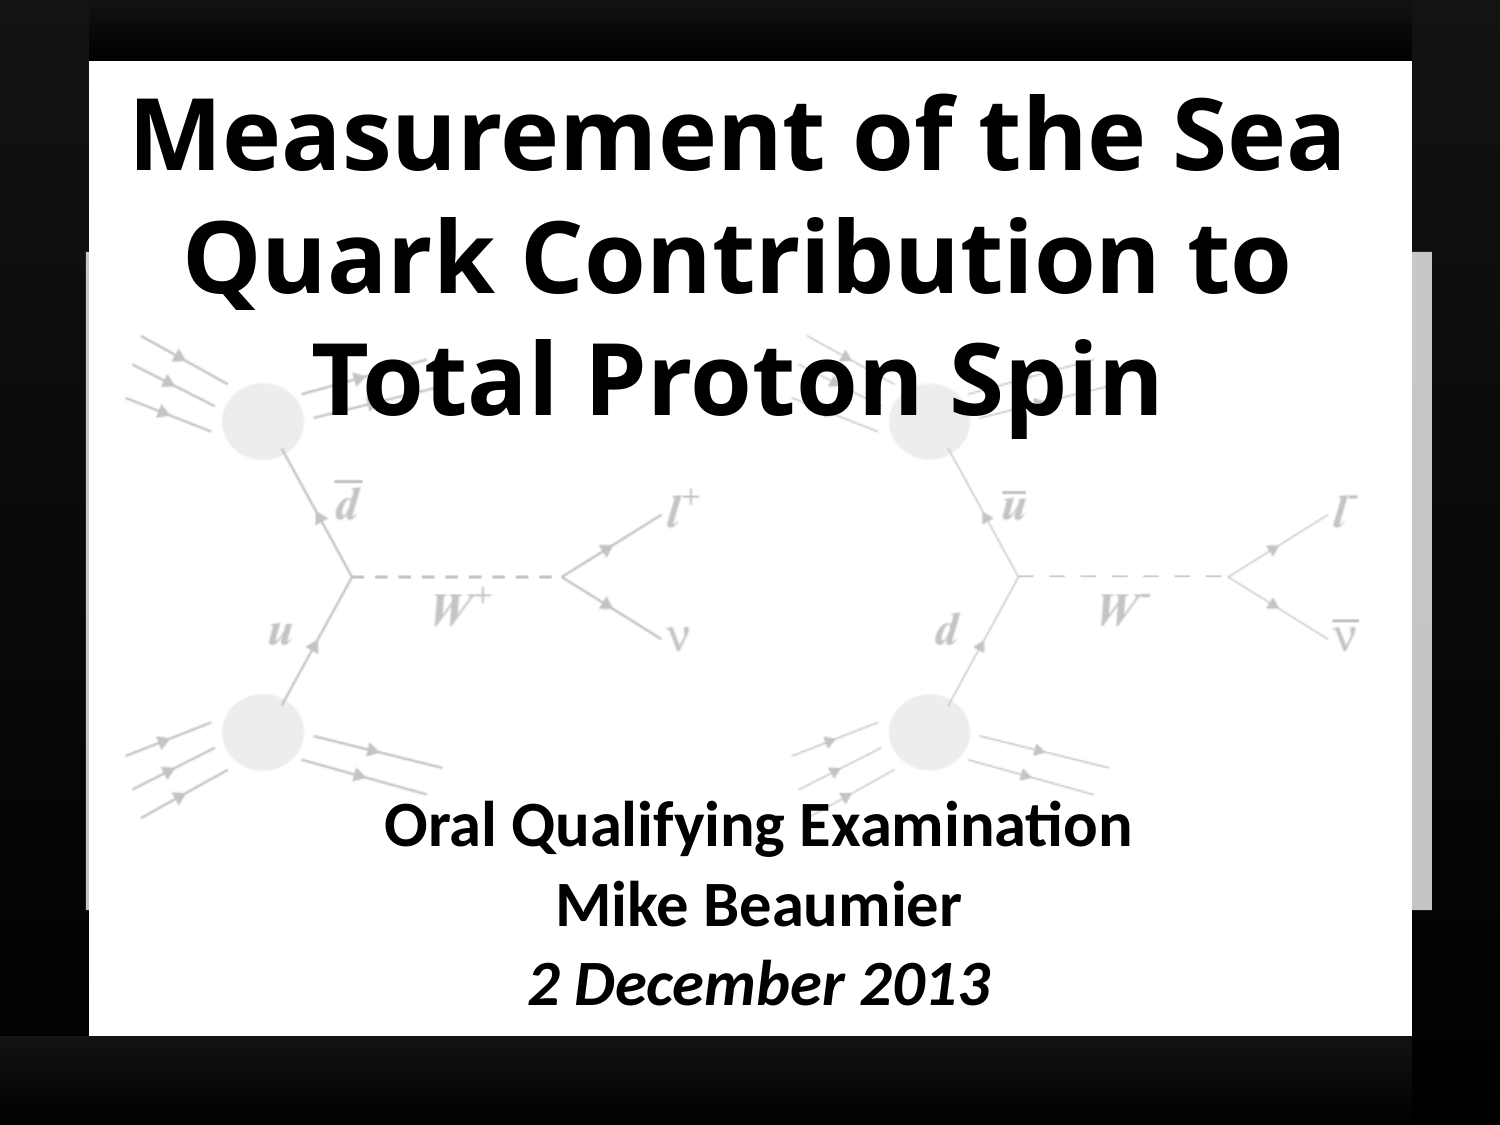

# Measurement of the Sea Quark Contribution to Total Proton Spin
Oral Qualifying Examination
Mike Beaumier
2 December 2013